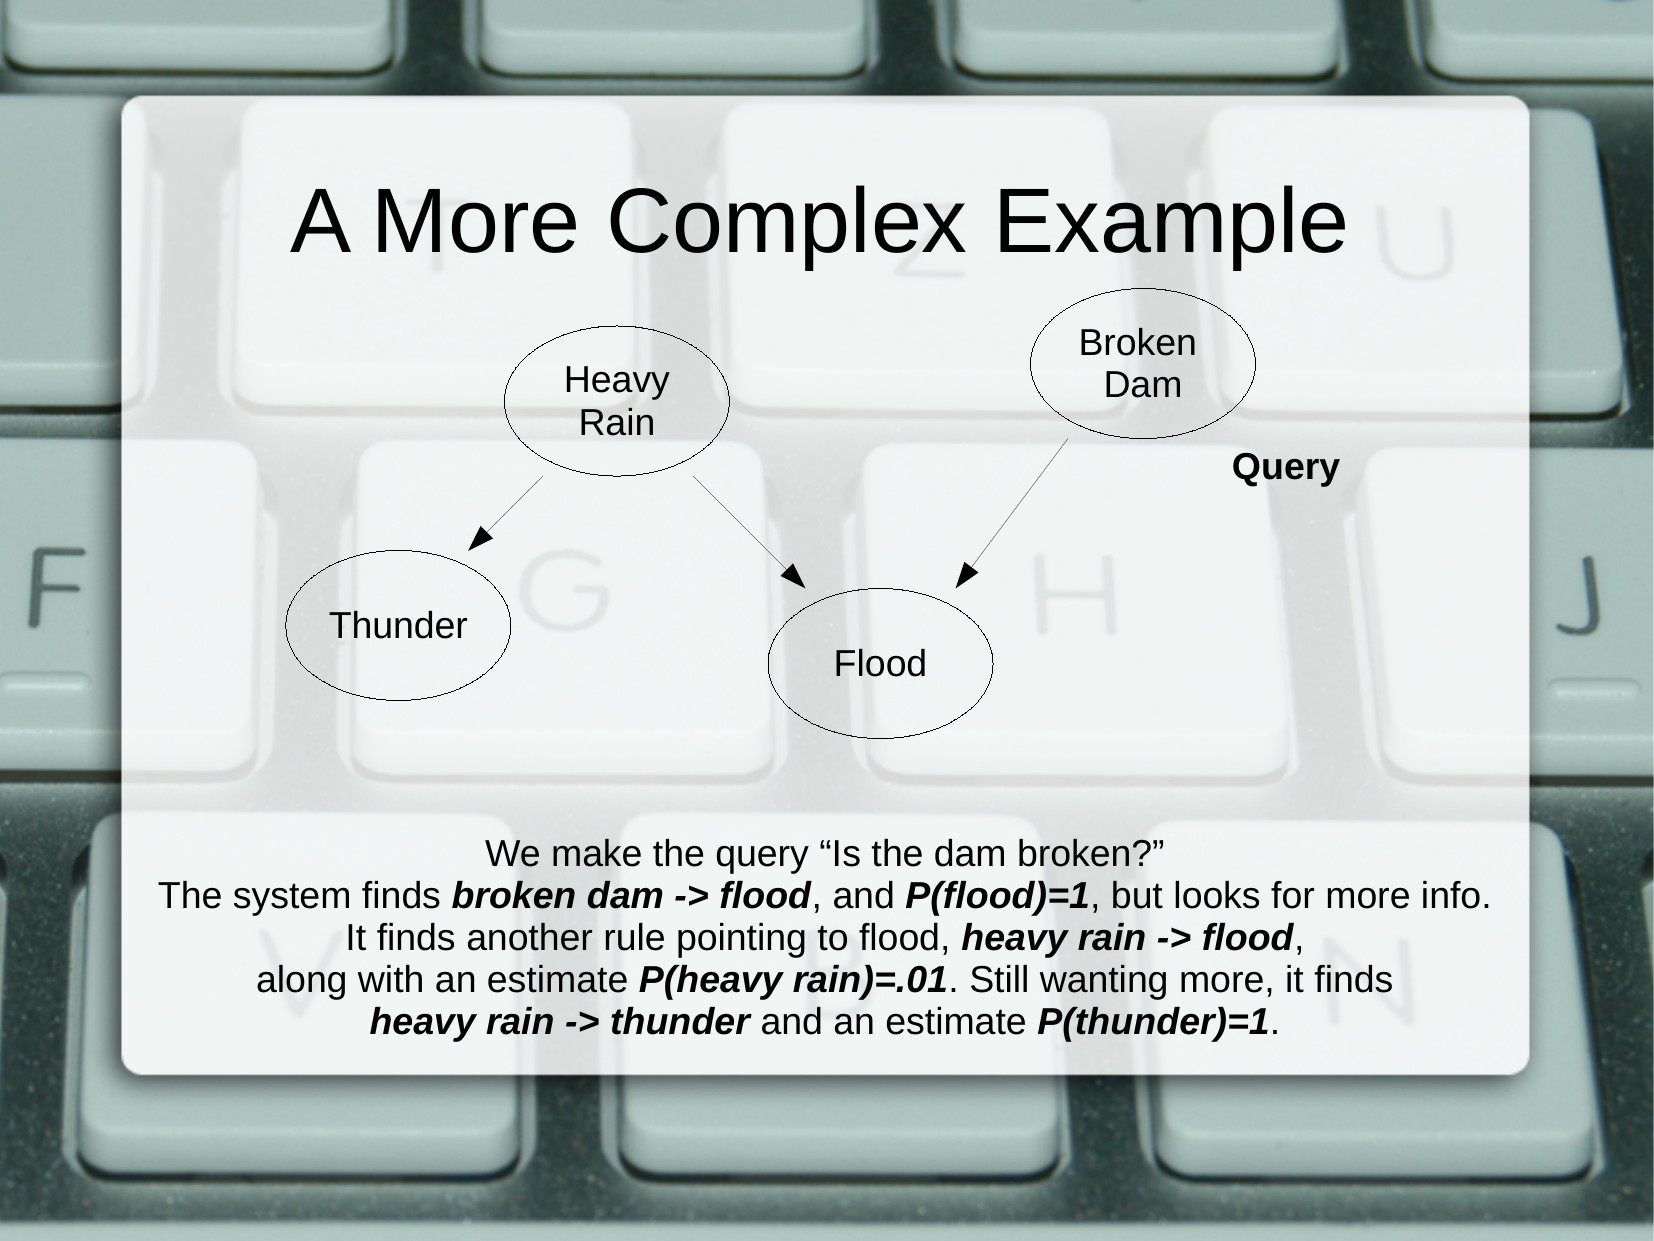

# A More Complex Example
Broken
Dam
Heavy
Rain
Query
Thunder
Flood
We make the query “Is the dam broken?”
The system finds broken dam -> flood, and P(flood)=1, but looks for more info.
It finds another rule pointing to flood, heavy rain -> flood,
along with an estimate P(heavy rain)=.01. Still wanting more, it finds
heavy rain -> thunder and an estimate P(thunder)=1.